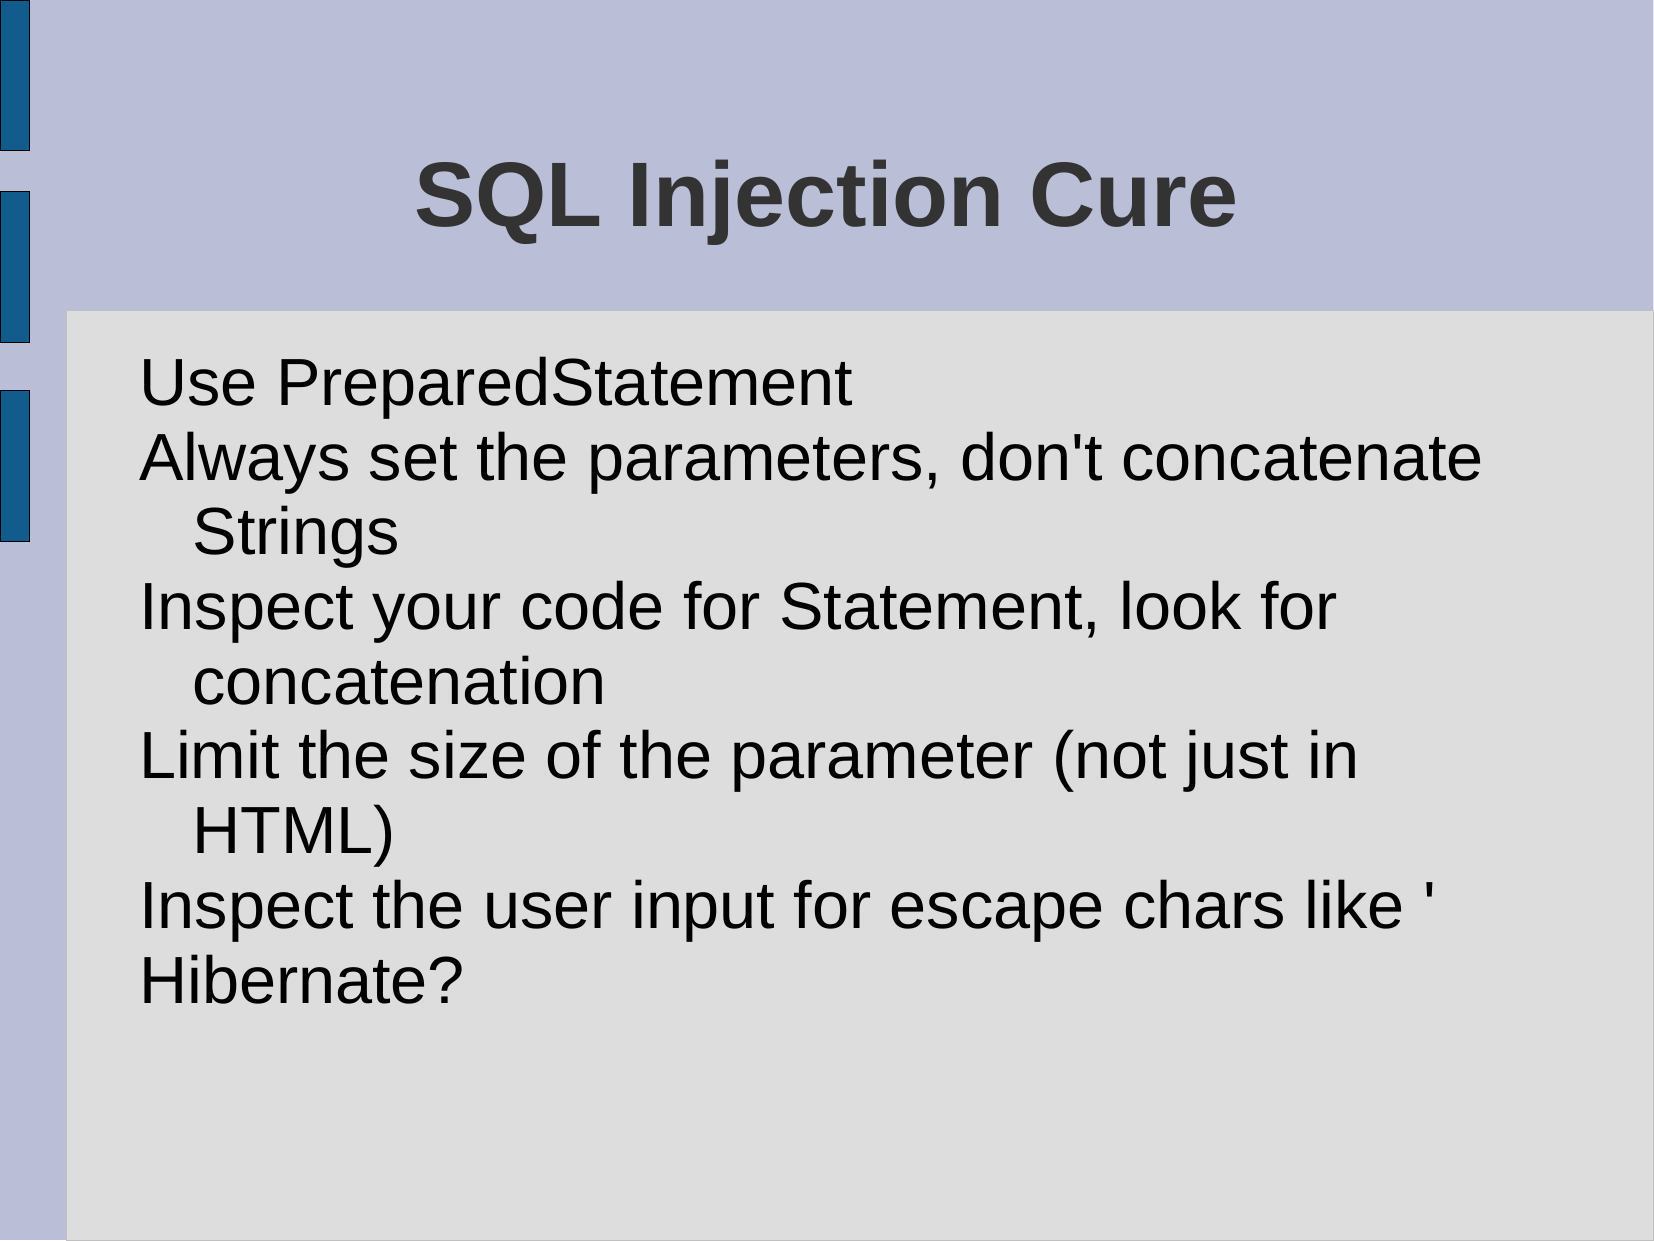

# SQL Injection Cure
Use PreparedStatement
Always set the parameters, don't concatenate Strings
Inspect your code for Statement, look for concatenation
Limit the size of the parameter (not just in HTML)
Inspect the user input for escape chars like '
Hibernate?